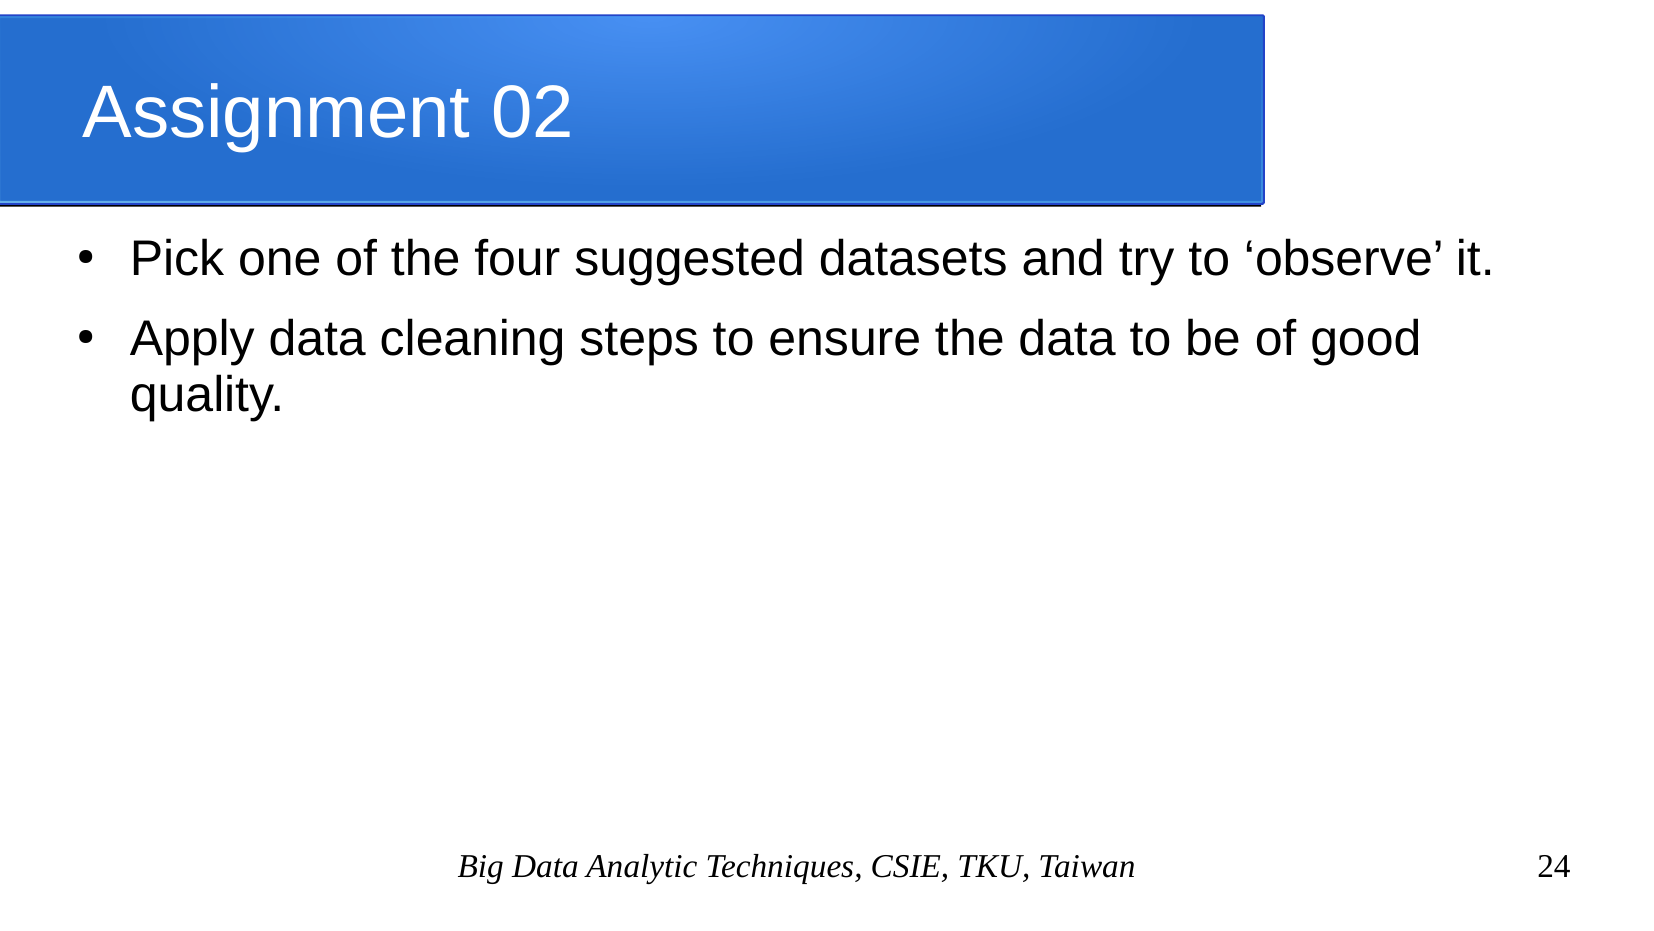

# Assignment 02
Pick one of the four suggested datasets and try to ‘observe’ it.
Apply data cleaning steps to ensure the data to be of good quality.
Big Data Analytic Techniques, CSIE, TKU, Taiwan
24